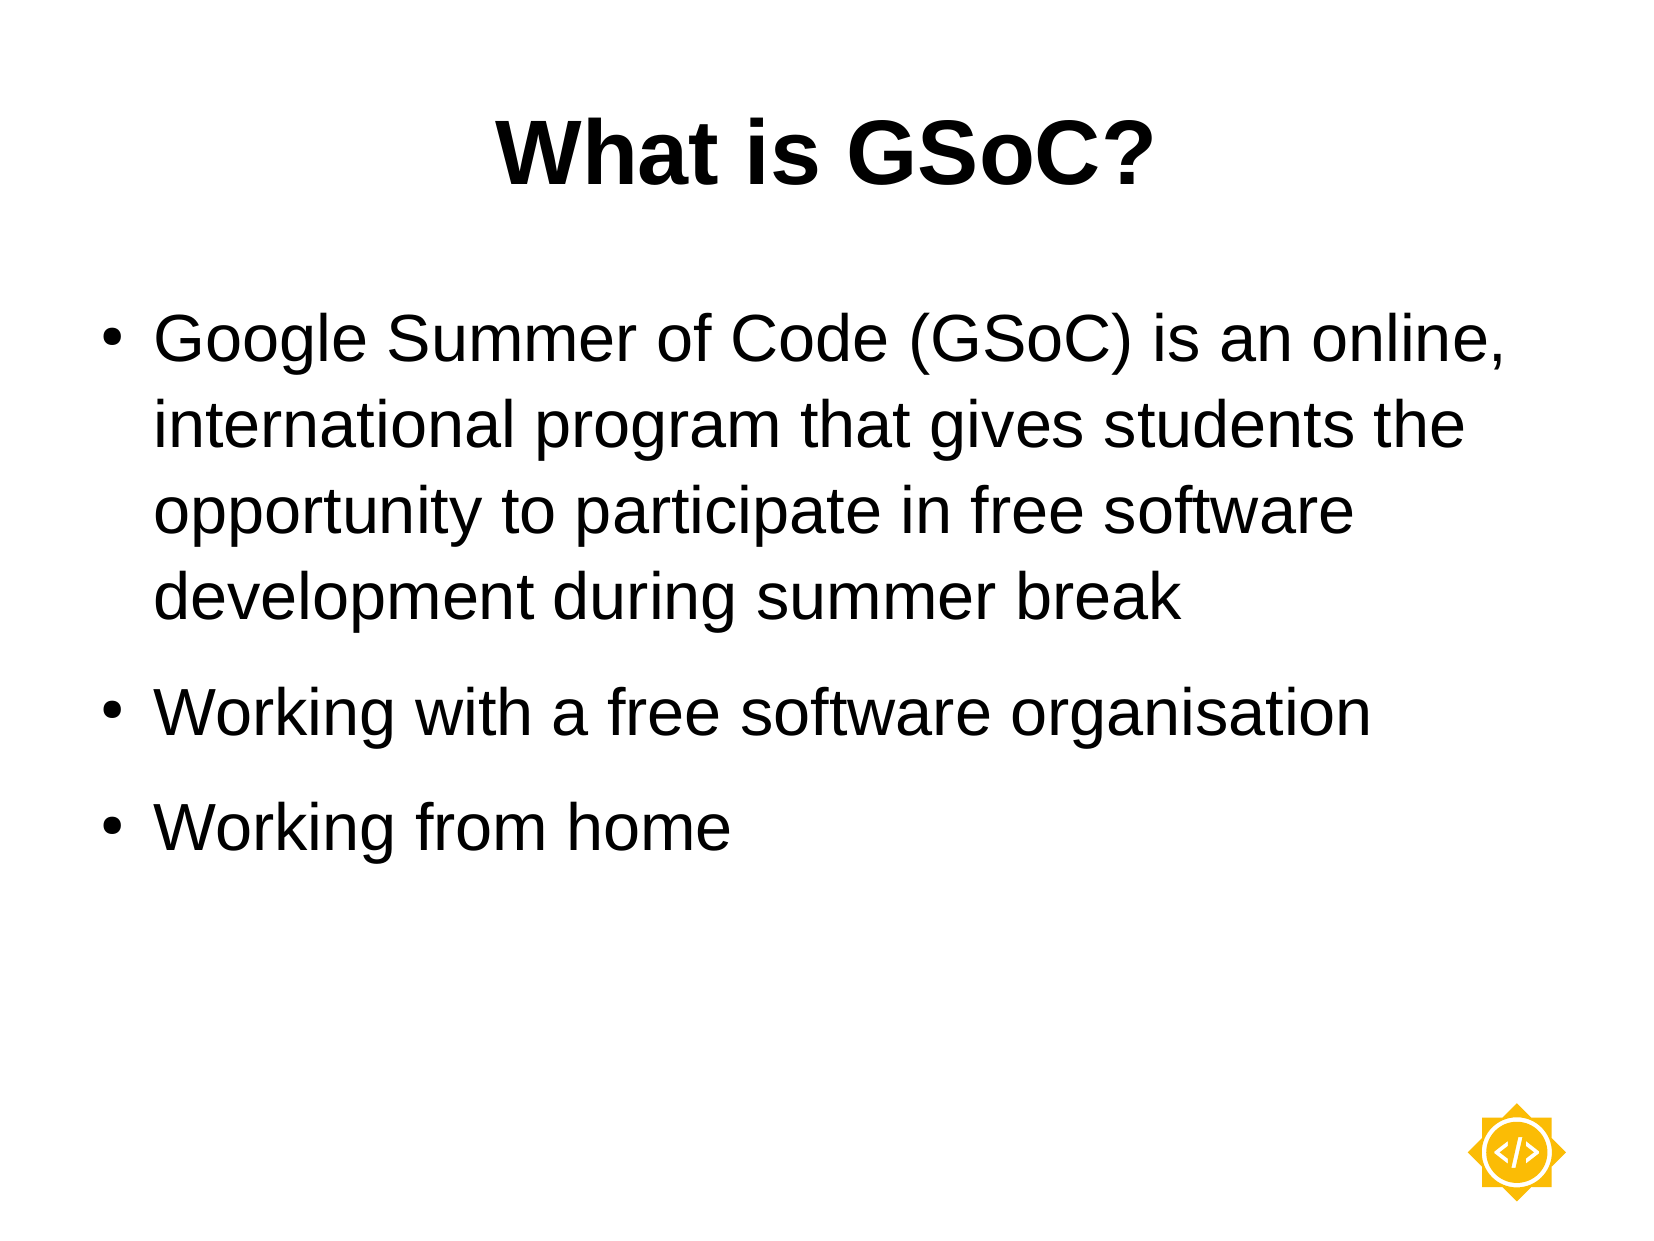

# What is GSoC?
Google Summer of Code (GSoC) is an online, international program that gives students the opportunity to participate in free software development during summer break
Working with a free software organisation
Working from home